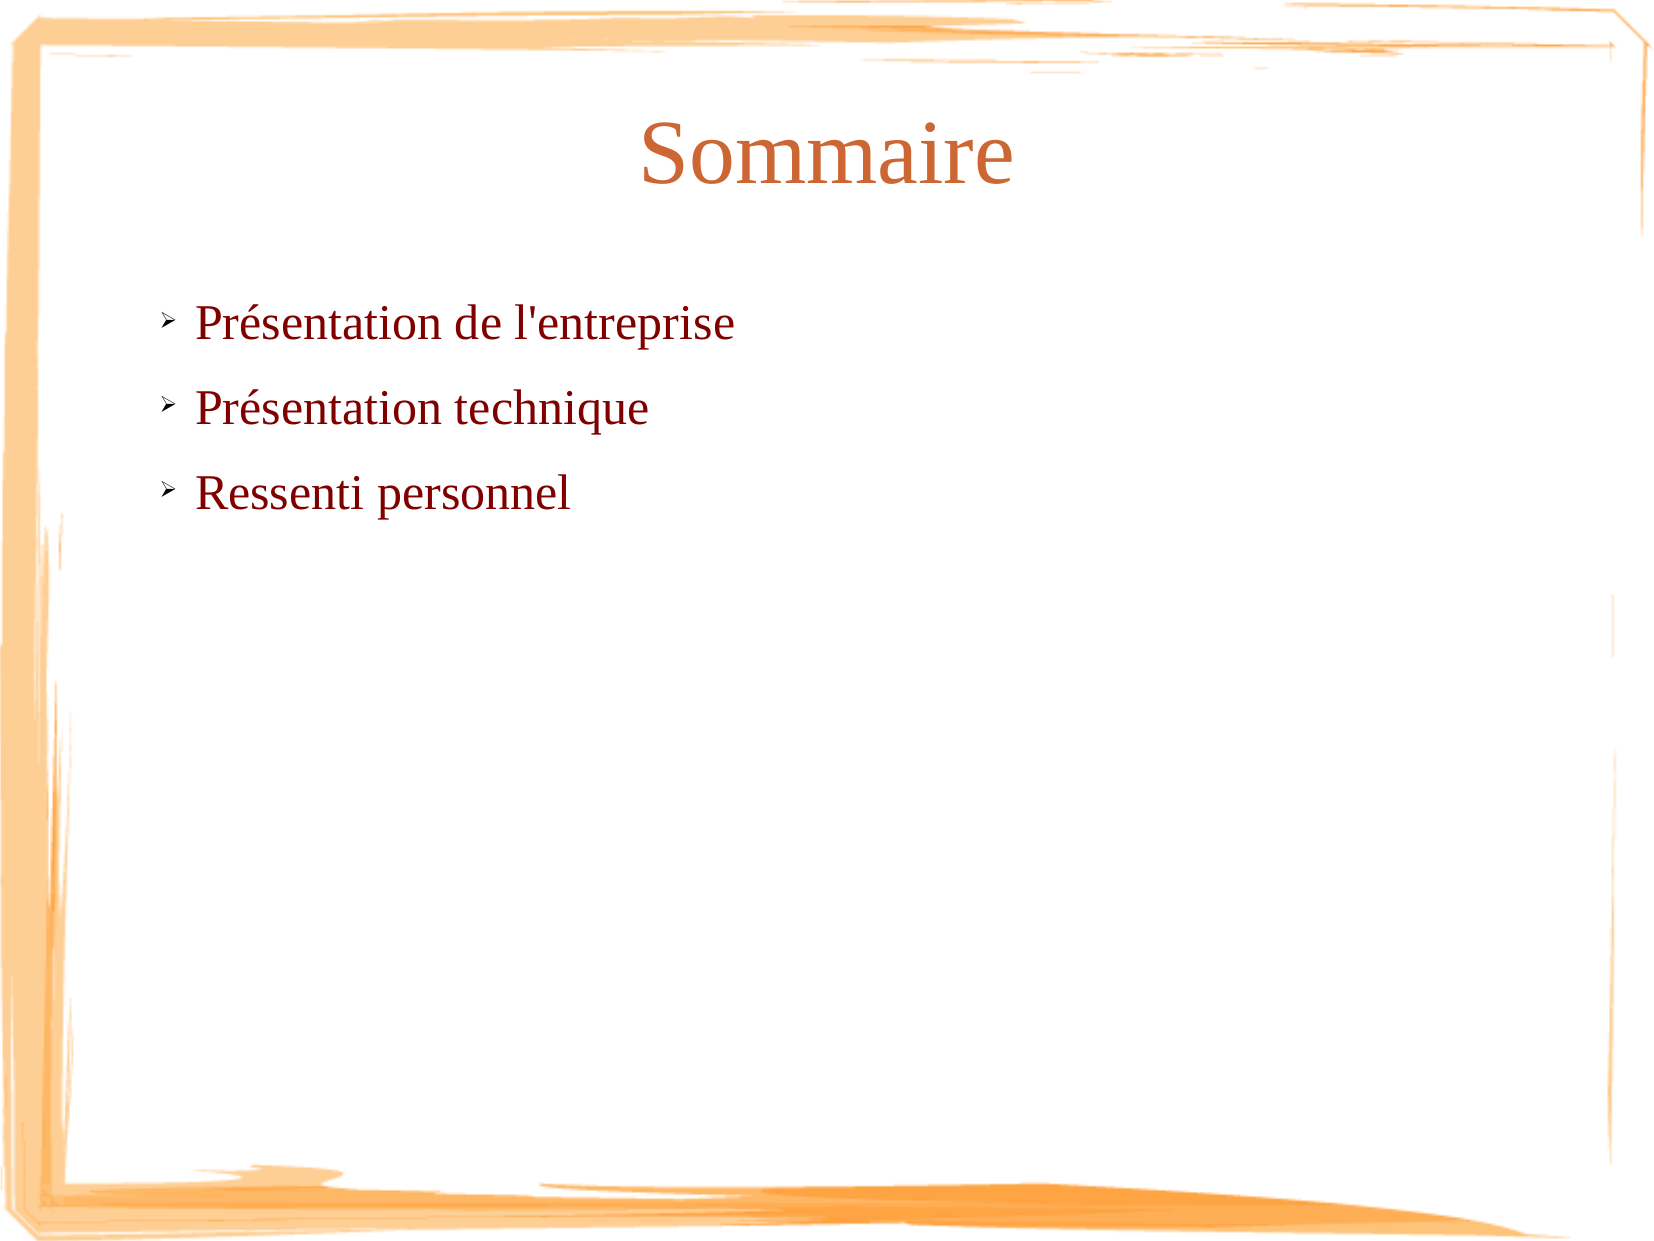

# Sommaire
Présentation de l'entreprise
Présentation technique
Ressenti personnel